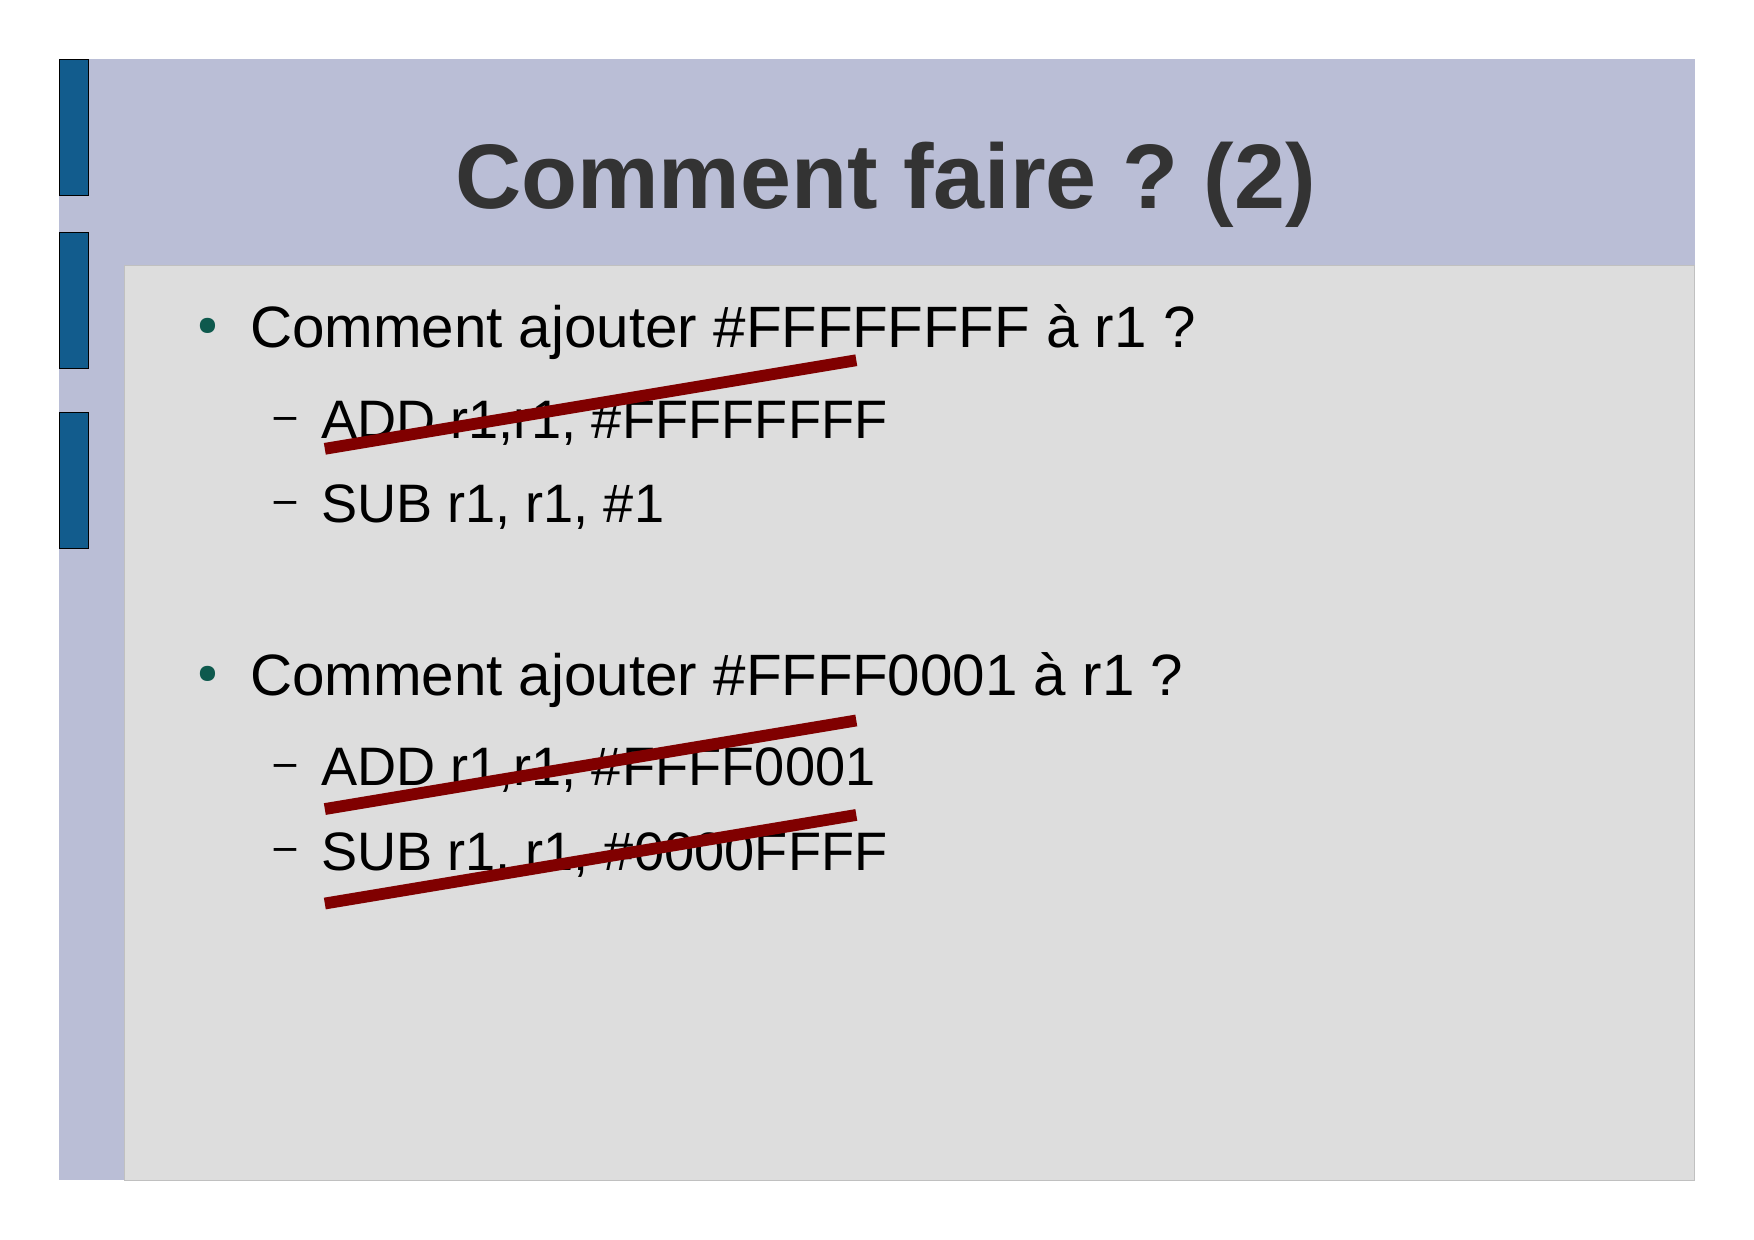

# Comment faire ? (2)
Comment ajouter #FFFFFFFF à r1 ?
ADD r1,r1, #FFFFFFFF
SUB r1, r1, #1
Comment ajouter #FFFF0001 à r1 ?
ADD r1,r1, #FFFF0001
SUB r1, r1, #0000FFFF